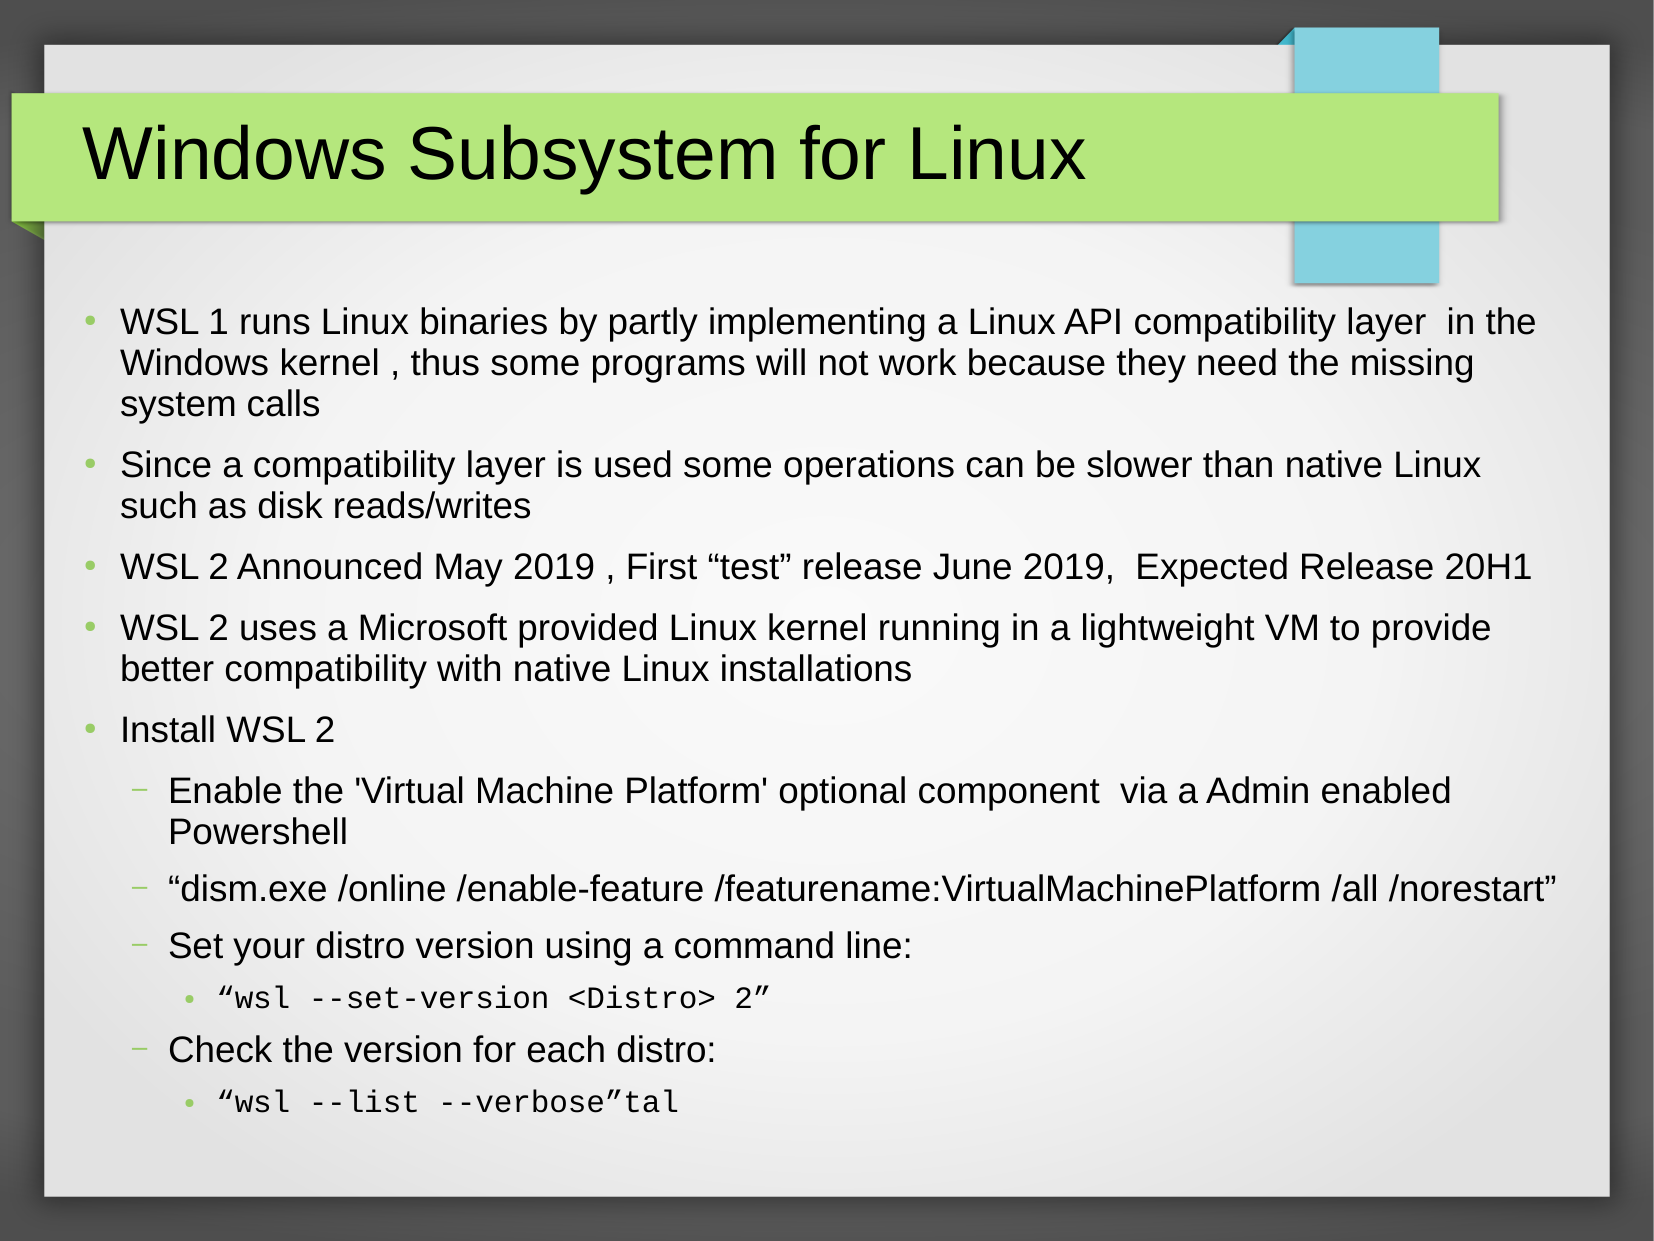

# Windows Subsystem for Linux
WSL 1 runs Linux binaries by partly implementing a Linux API compatibility layer in the Windows kernel , thus some programs will not work because they need the missing system calls
Since a compatibility layer is used some operations can be slower than native Linux such as disk reads/writes
WSL 2 Announced May 2019 , First “test” release June 2019, Expected Release 20H1
WSL 2 uses a Microsoft provided Linux kernel running in a lightweight VM to provide better compatibility with native Linux installations
Install WSL 2
Enable the 'Virtual Machine Platform' optional component via a Admin enabled Powershell
“dism.exe /online /enable-feature /featurename:VirtualMachinePlatform /all /norestart”
Set your distro version using a command line:
“wsl --set-version <Distro> 2”
Check the version for each distro:
“wsl --list --verbose”tal